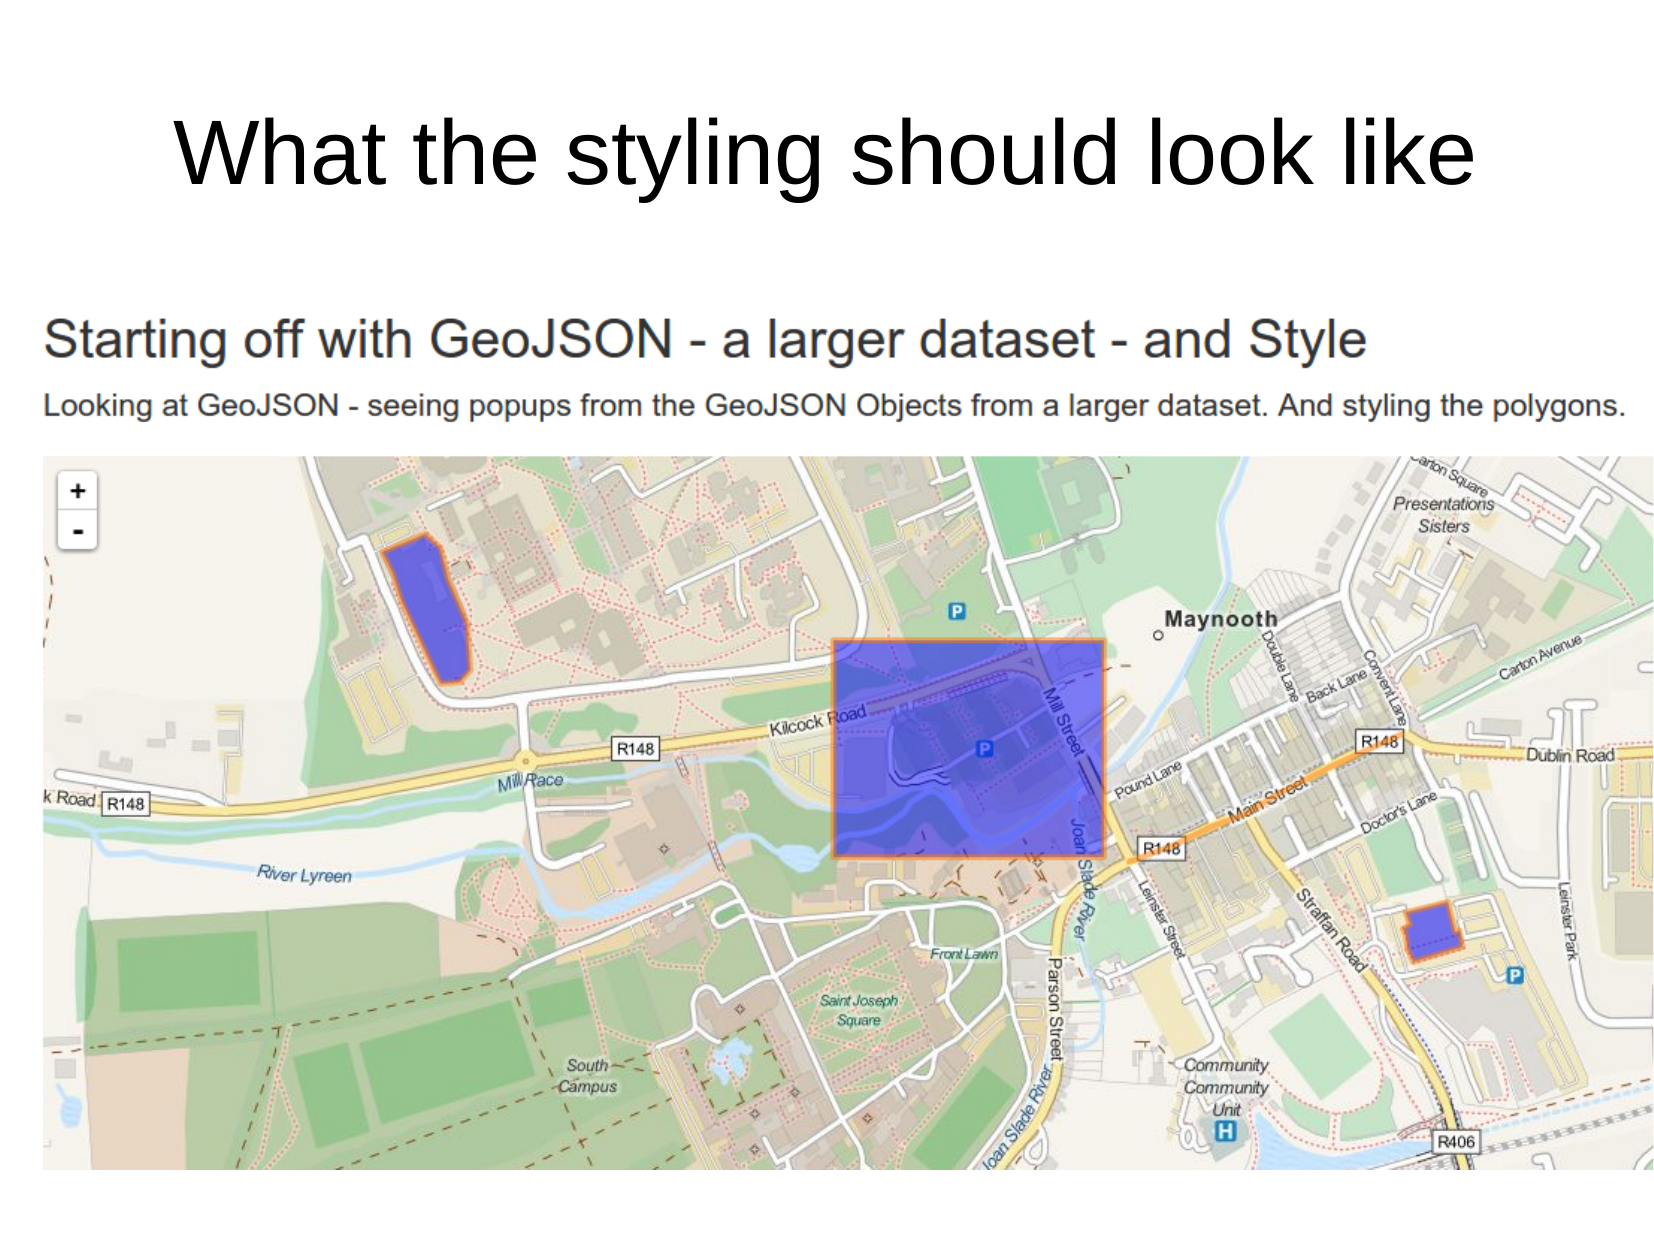

# What the styling should look like